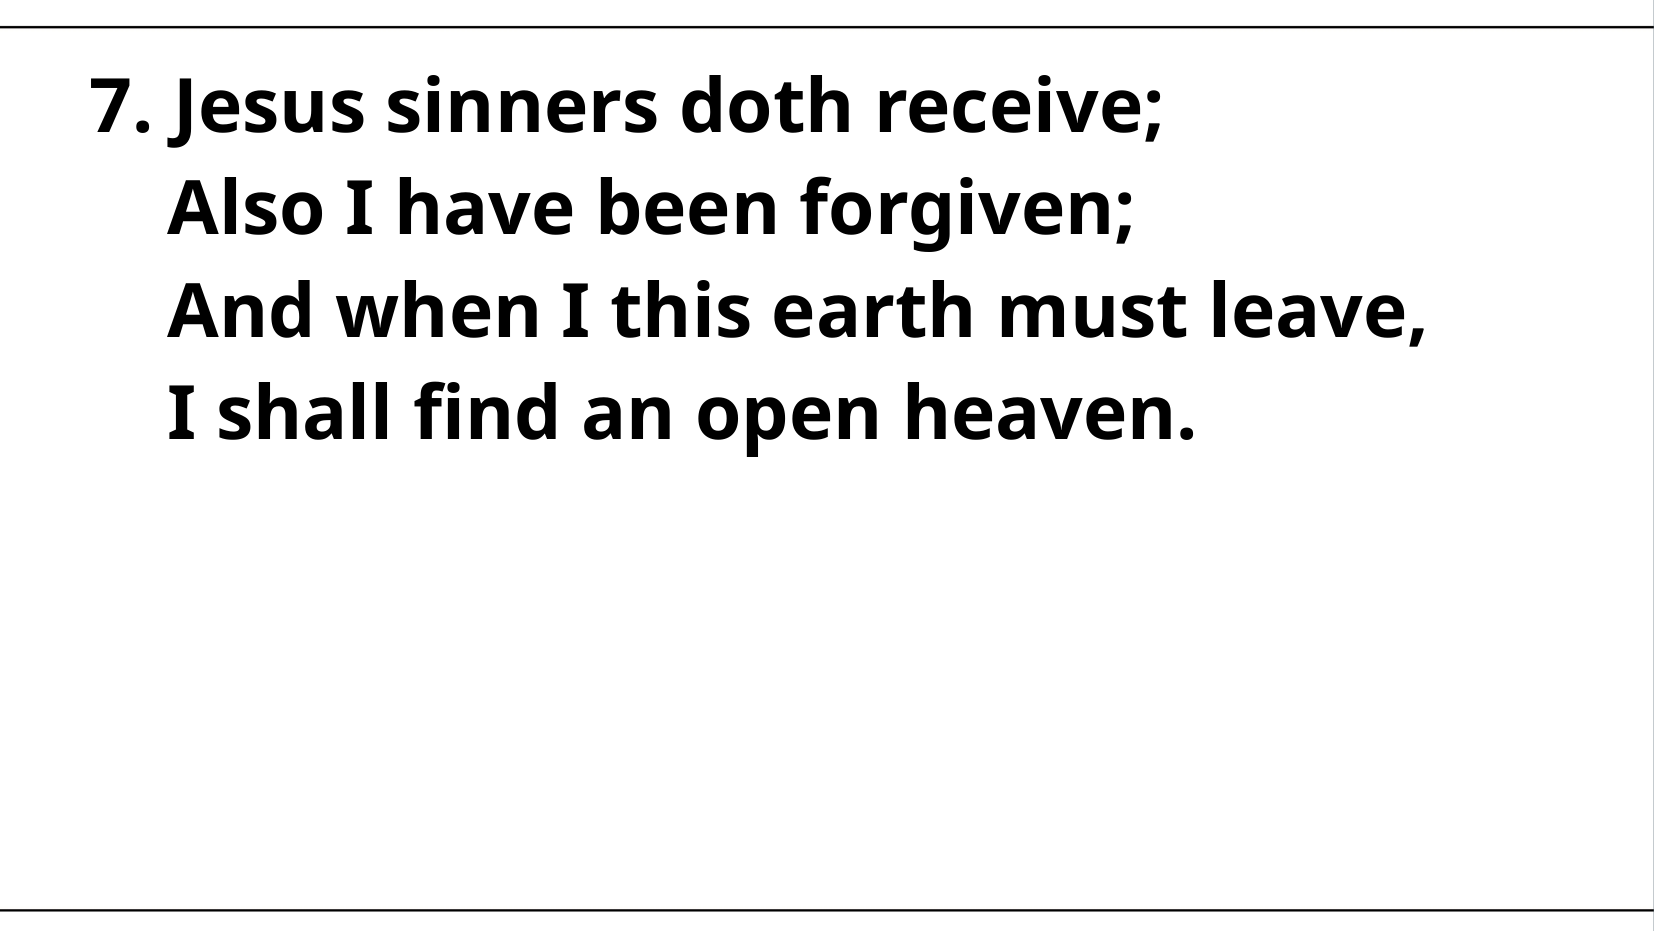

7. Jesus sinners doth receive;
 Also I have been forgiven;
 And when I this earth must leave,
 I shall find an open heaven.